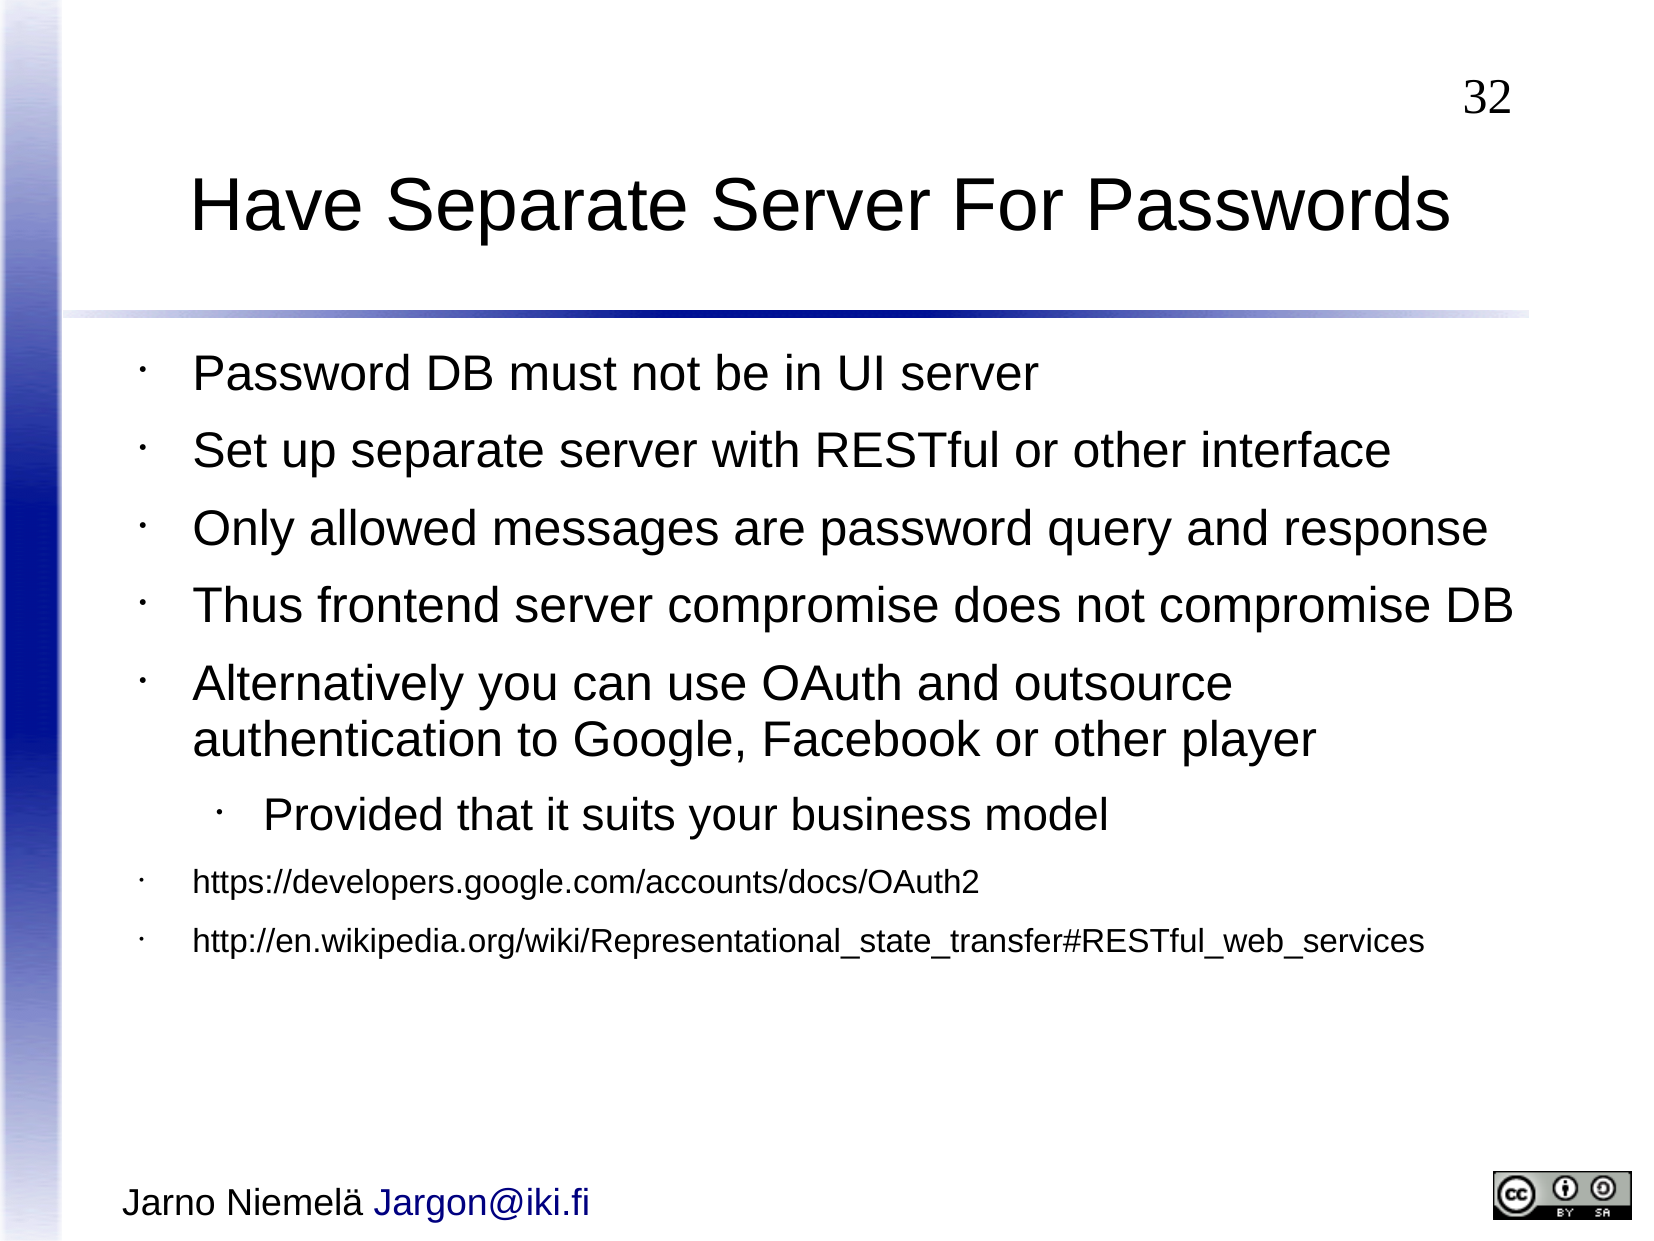

# Have Separate Server For Passwords
Password DB must not be in UI server
Set up separate server with RESTful or other interface
Only allowed messages are password query and response
Thus frontend server compromise does not compromise DB
Alternatively you can use OAuth and outsource authentication to Google, Facebook or other player
Provided that it suits your business model
https://developers.google.com/accounts/docs/OAuth2
http://en.wikipedia.org/wiki/Representational_state_transfer#RESTful_web_services